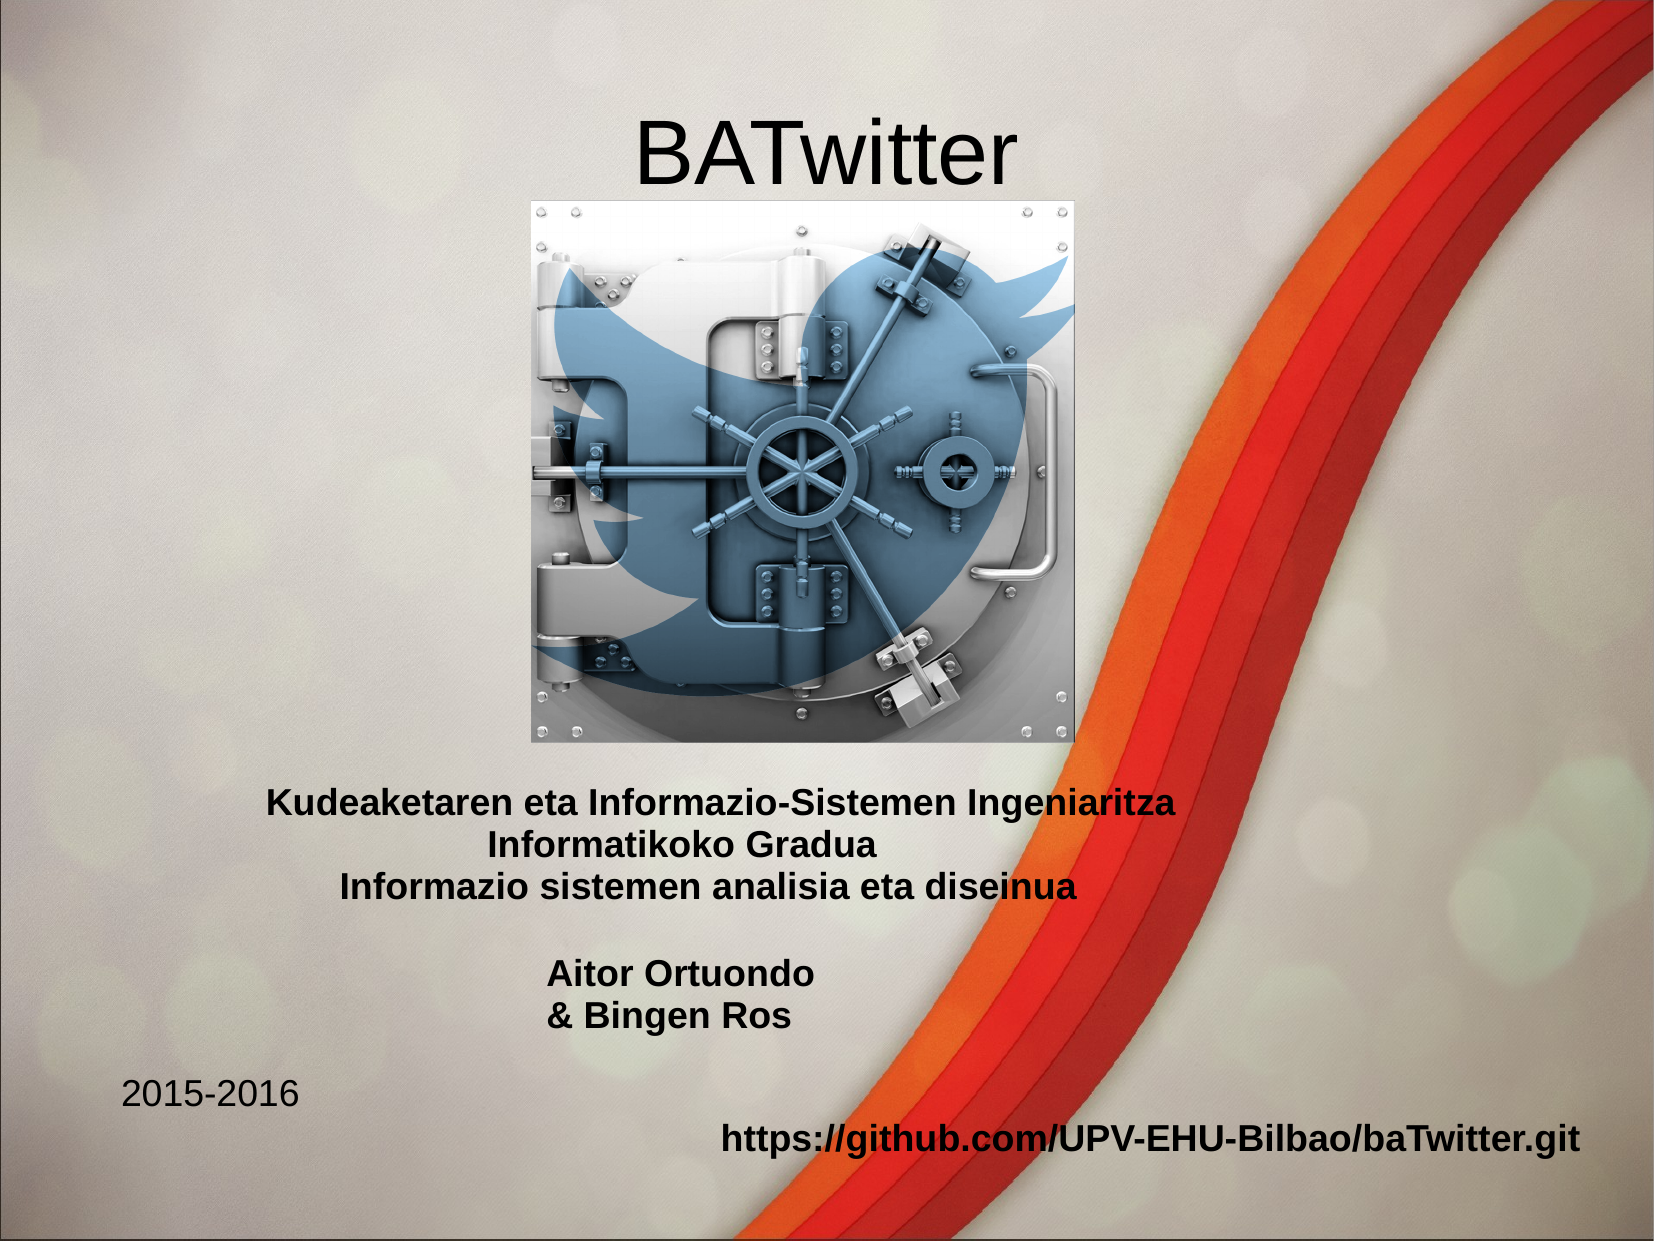

# BATwitter
	Kudeaketaren eta Informazio-Sistemen Ingeniaritza
				Informatikoko Gradua
		Informazio sistemen analisia eta diseinua
Aitor Ortuondo & Bingen Ros
2015-2016
https://github.com/UPV-EHU-Bilbao/baTwitter.git